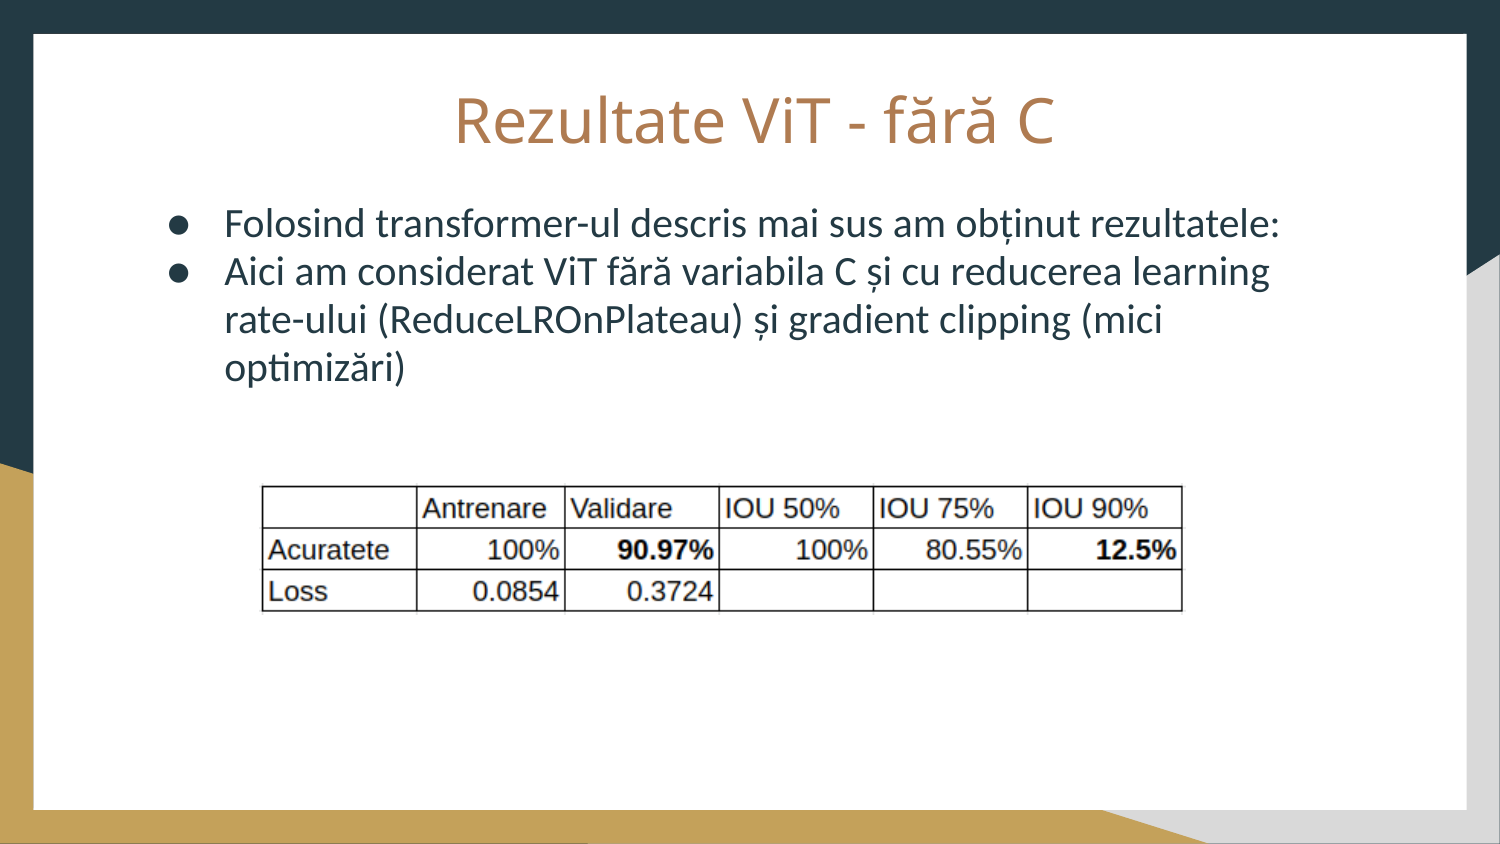

# Rezultate ViT - fără C
Folosind transformer-ul descris mai sus am obținut rezultatele:
Aici am considerat ViT fără variabila C și cu reducerea learning rate-ului (ReduceLROnPlateau) și gradient clipping (mici optimizări)